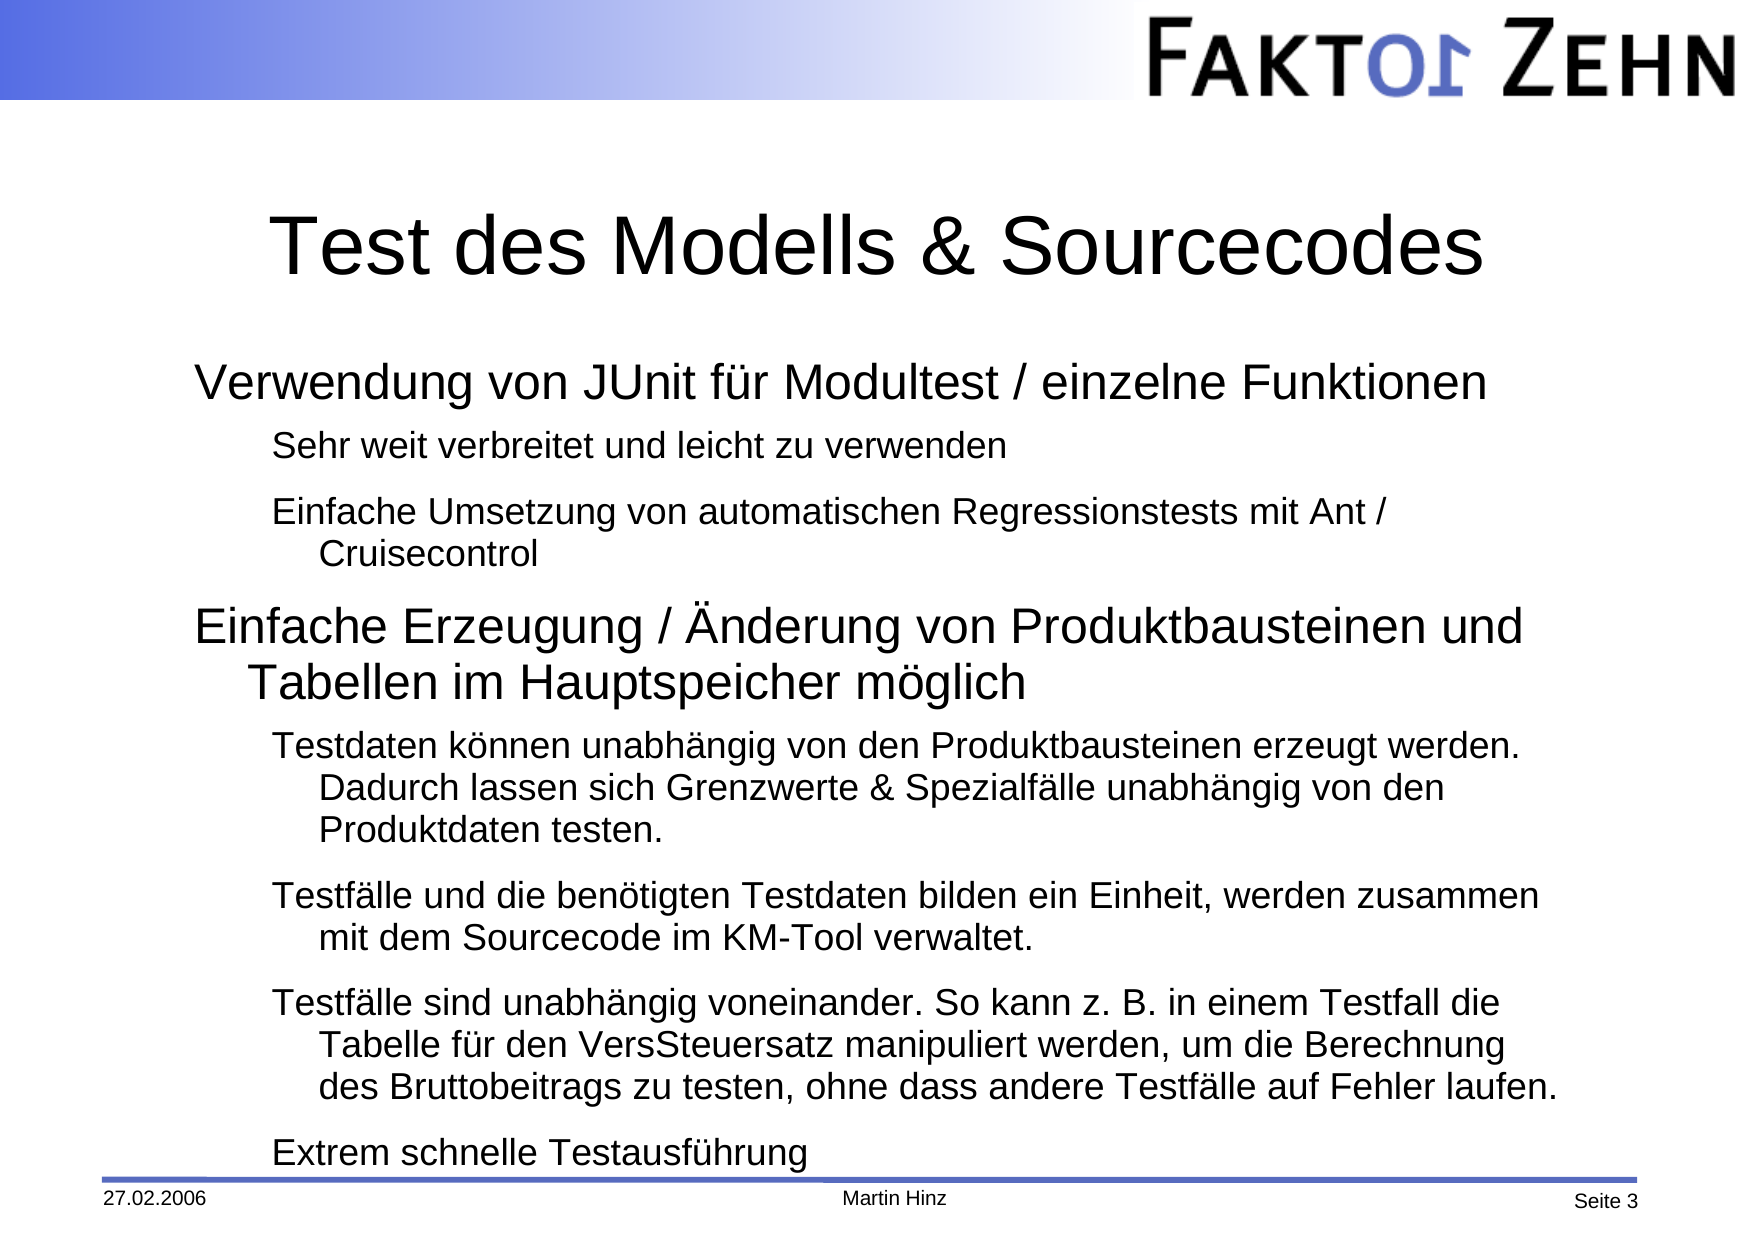

# Test des Modells & Sourcecodes
Verwendung von JUnit für Modultest / einzelne Funktionen
Sehr weit verbreitet und leicht zu verwenden
Einfache Umsetzung von automatischen Regressionstests mit Ant / Cruisecontrol
Einfache Erzeugung / Änderung von Produktbausteinen und Tabellen im Hauptspeicher möglich
Testdaten können unabhängig von den Produktbausteinen erzeugt werden. Dadurch lassen sich Grenzwerte & Spezialfälle unabhängig von den Produktdaten testen.
Testfälle und die benötigten Testdaten bilden ein Einheit, werden zusammen mit dem Sourcecode im KM-Tool verwaltet.
Testfälle sind unabhängig voneinander. So kann z. B. in einem Testfall die Tabelle für den VersSteuersatz manipuliert werden, um die Berechnung des Bruttobeitrags zu testen, ohne dass andere Testfälle auf Fehler laufen.
Extrem schnelle Testausführung